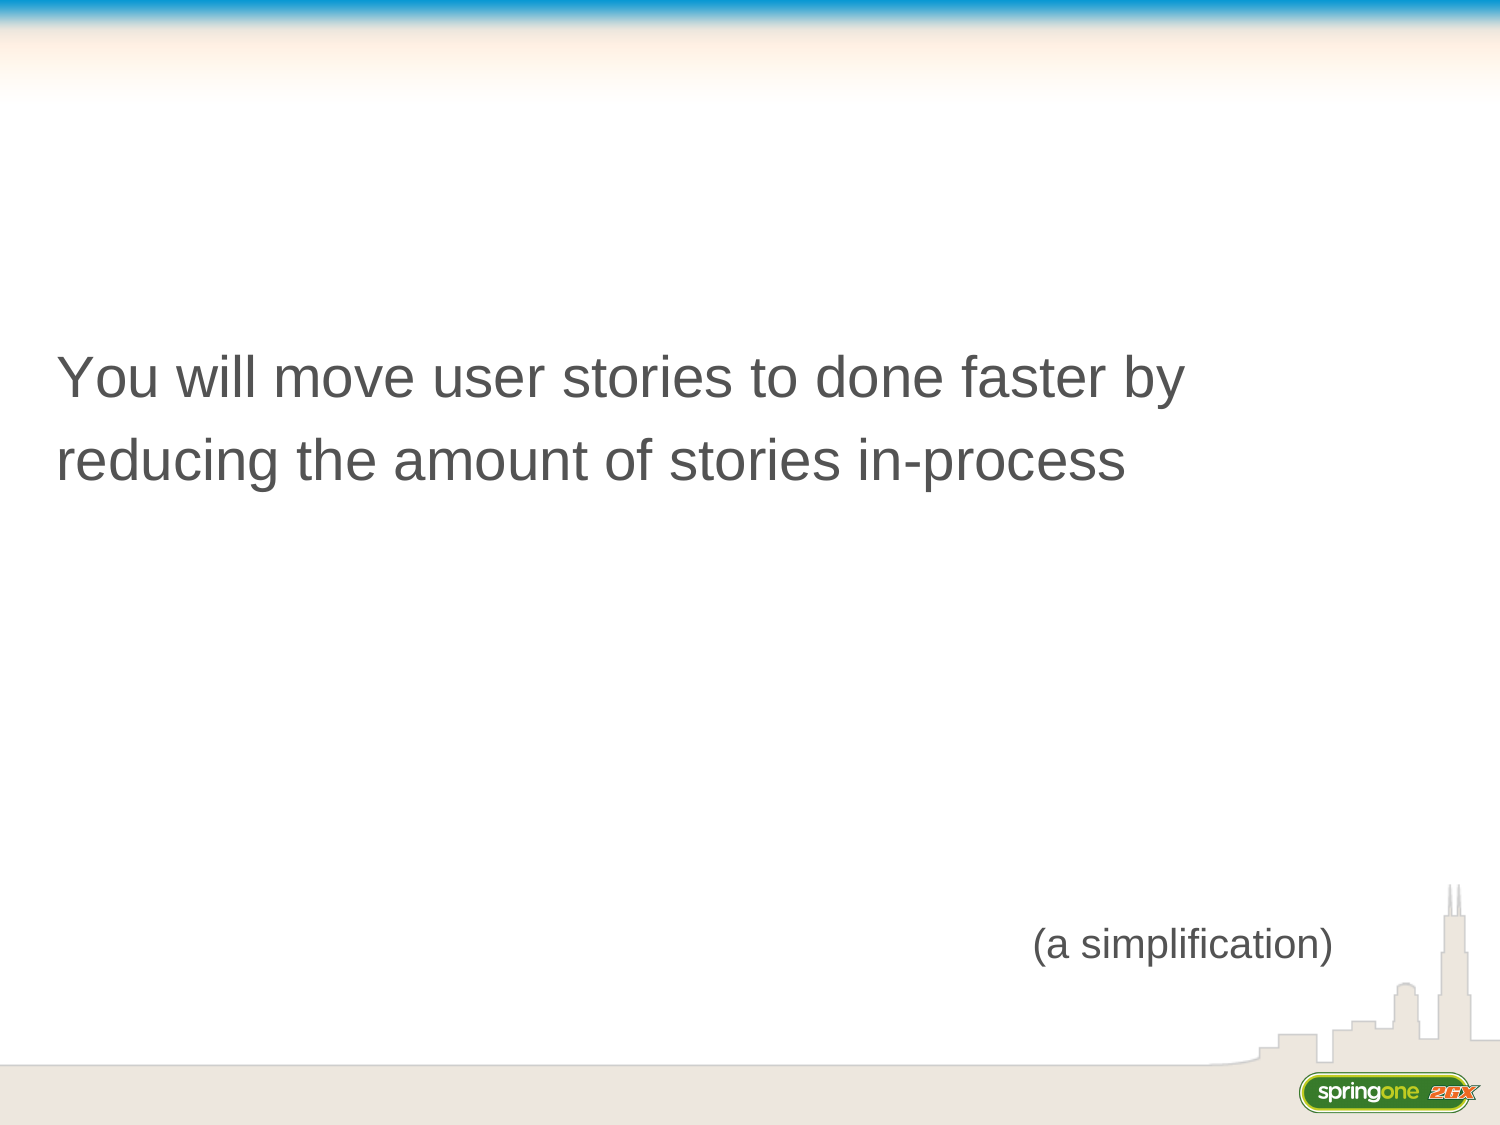

# You will move user stories to done faster by
reducing the amount of stories in-process
(a simplification)